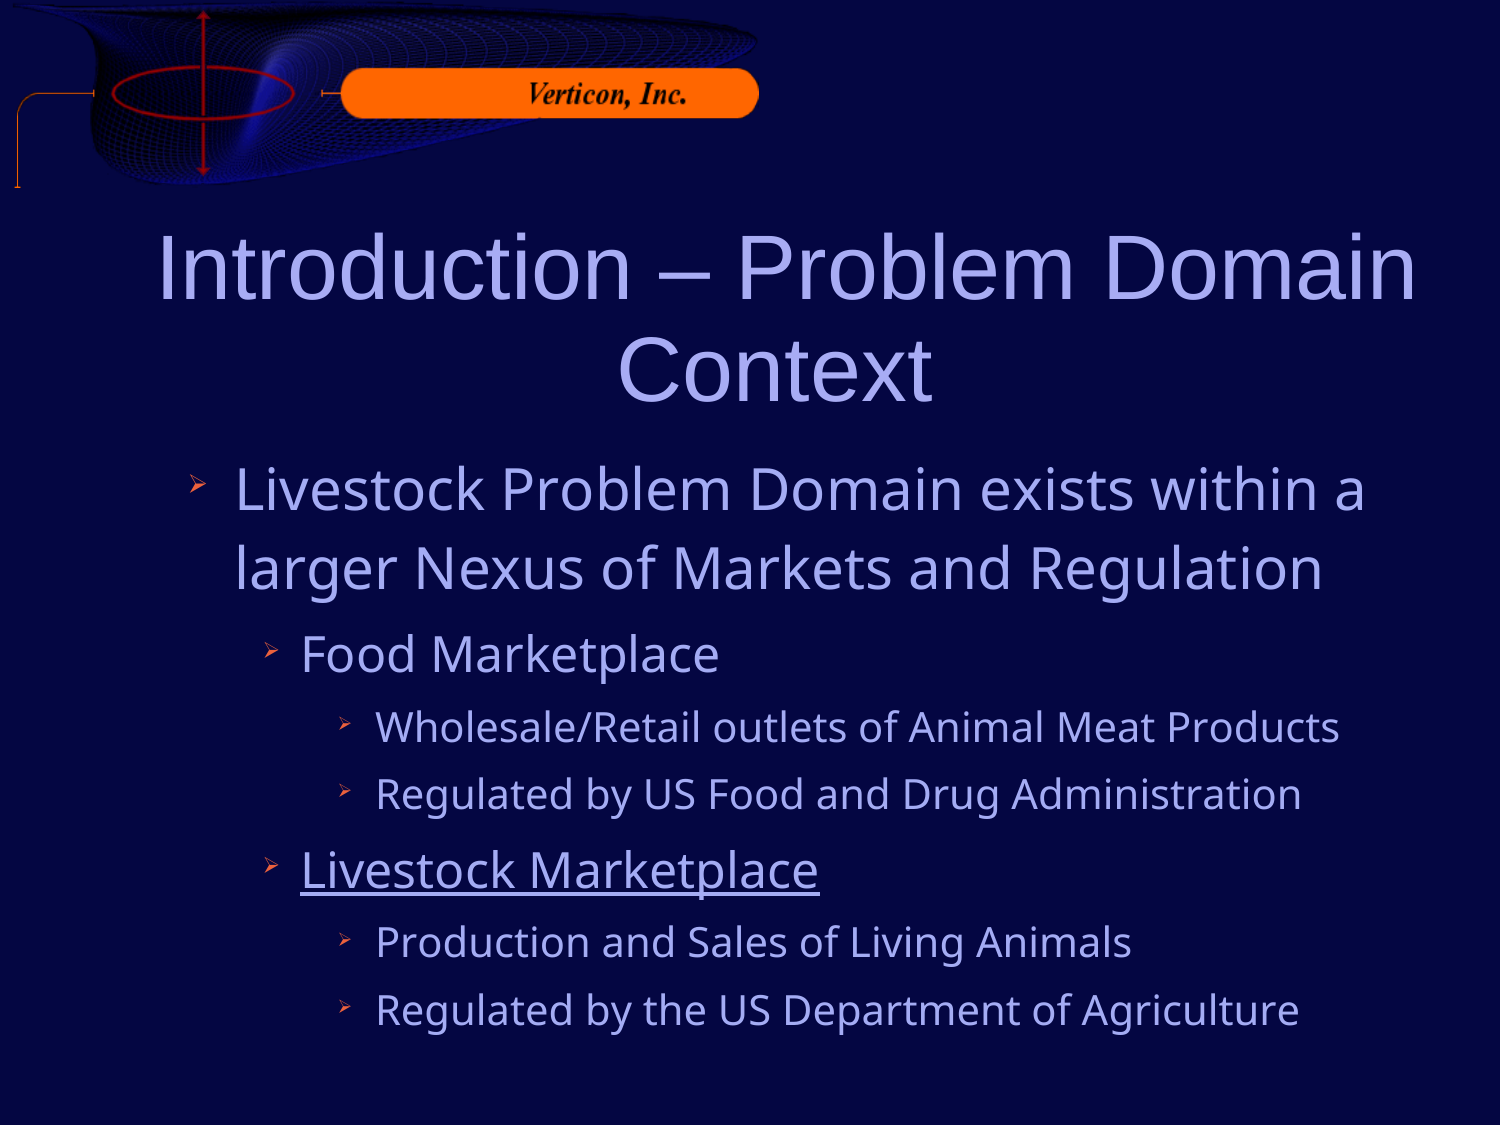

# Introduction – Problem Domain Context
Livestock Problem Domain exists within a larger Nexus of Markets and Regulation
Food Marketplace
Wholesale/Retail outlets of Animal Meat Products
Regulated by US Food and Drug Administration
Livestock Marketplace
Production and Sales of Living Animals
Regulated by the US Department of Agriculture